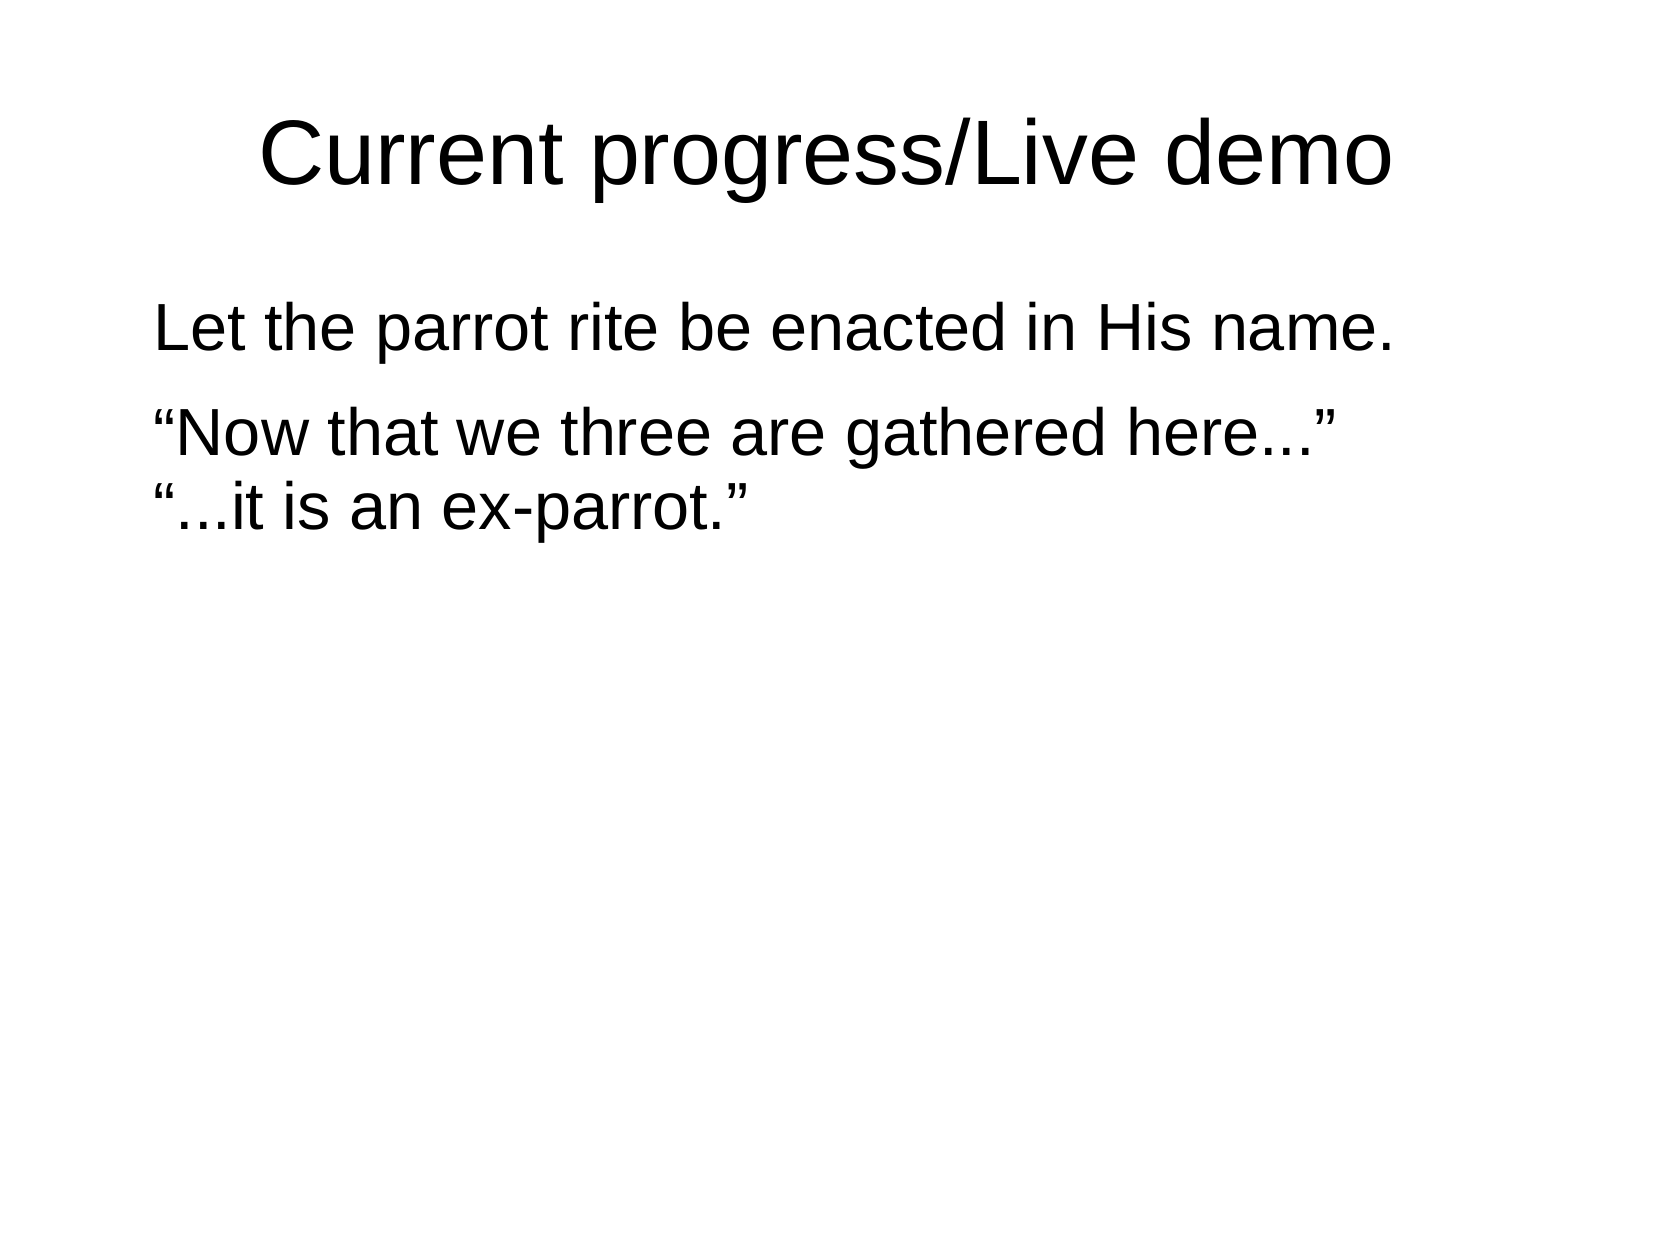

# Current progress/Live demo
Let the parrot rite be enacted in His name.
“Now that we three are gathered here...”
“...it is an ex-parrot.”